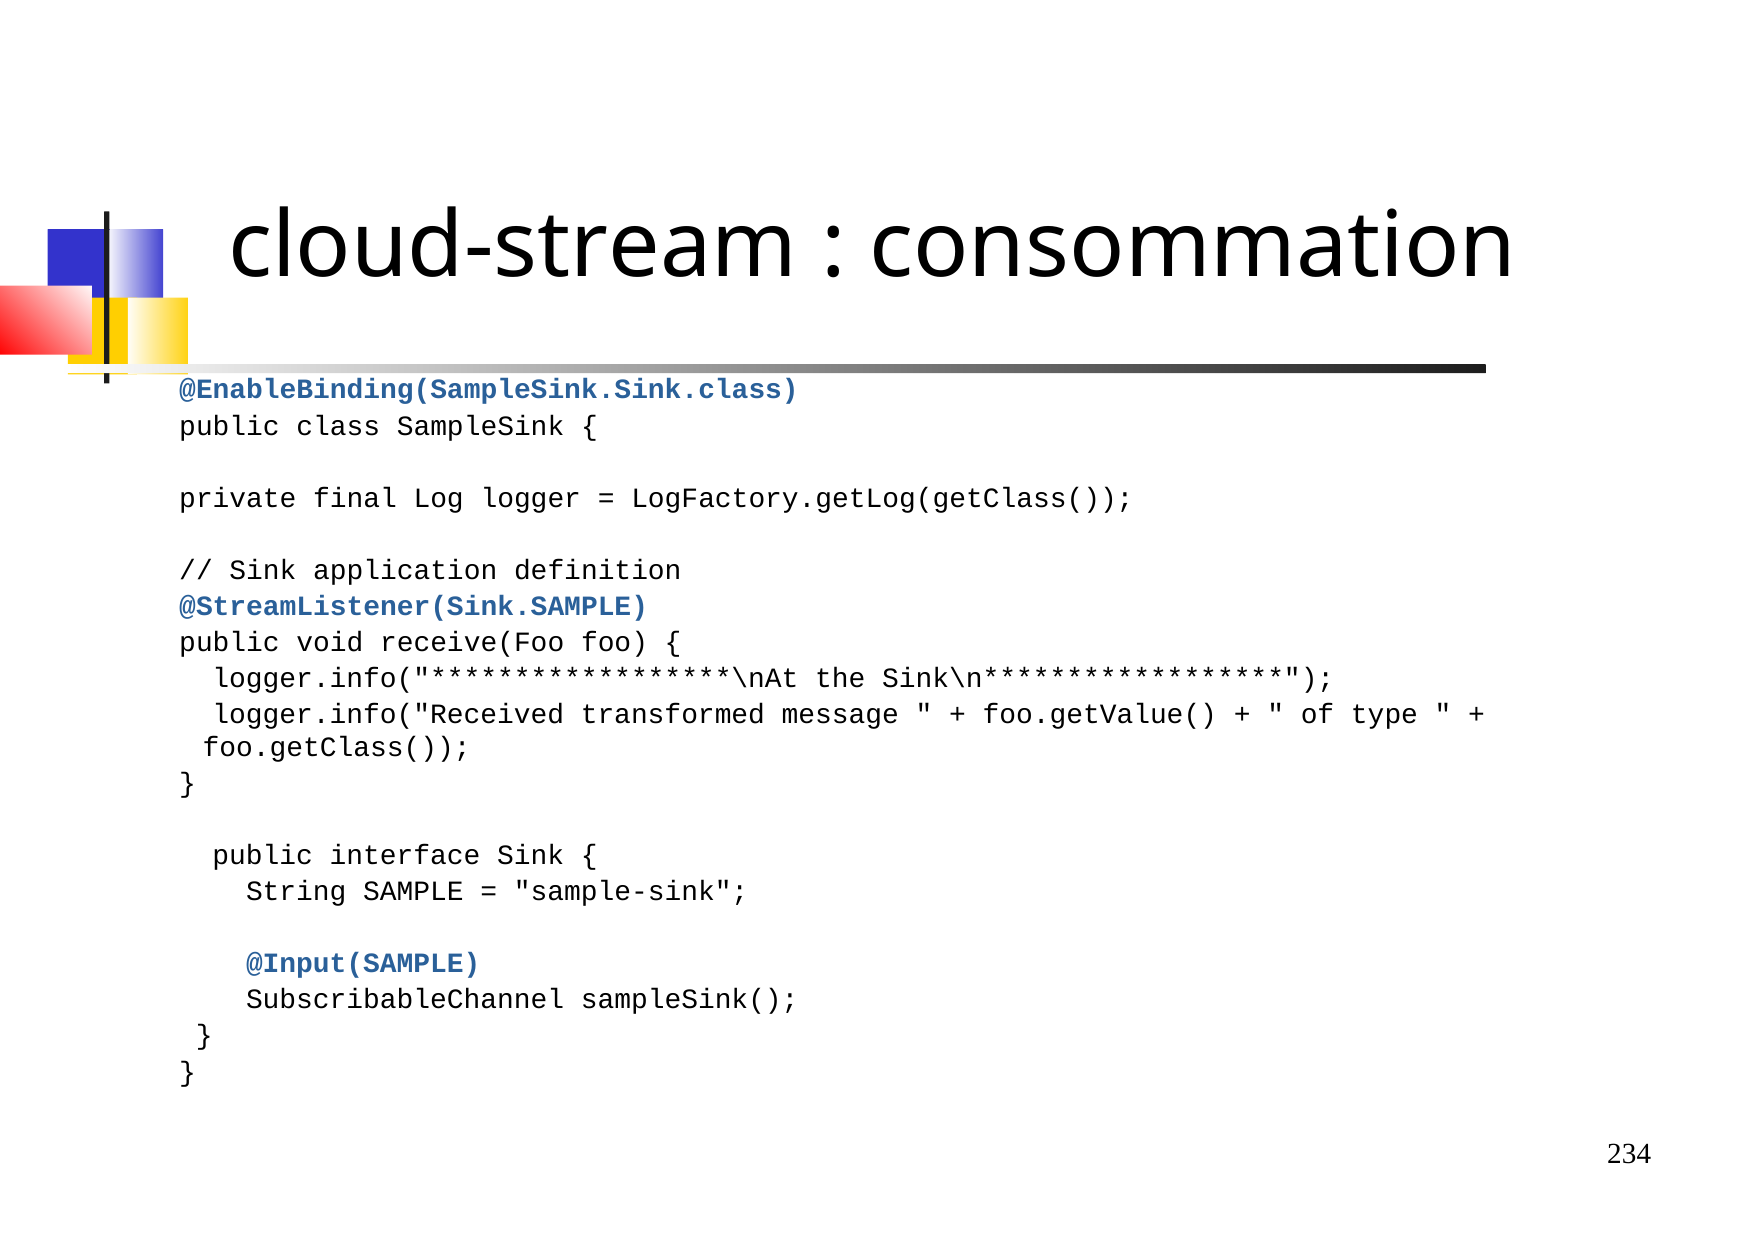

# cloud-stream : consommation
@EnableBinding(SampleSink.Sink.class)
public class SampleSink {
private final Log logger = LogFactory.getLog(getClass());
// Sink application definition
@StreamListener(Sink.SAMPLE)
public void receive(Foo foo) {
 logger.info("******************\nAt the Sink\n******************");
 logger.info("Received transformed message " + foo.getValue() + " of type " + foo.getClass());
}
 public interface Sink {
 String SAMPLE = "sample-sink";
 @Input(SAMPLE)
 SubscribableChannel sampleSink();
 }
}